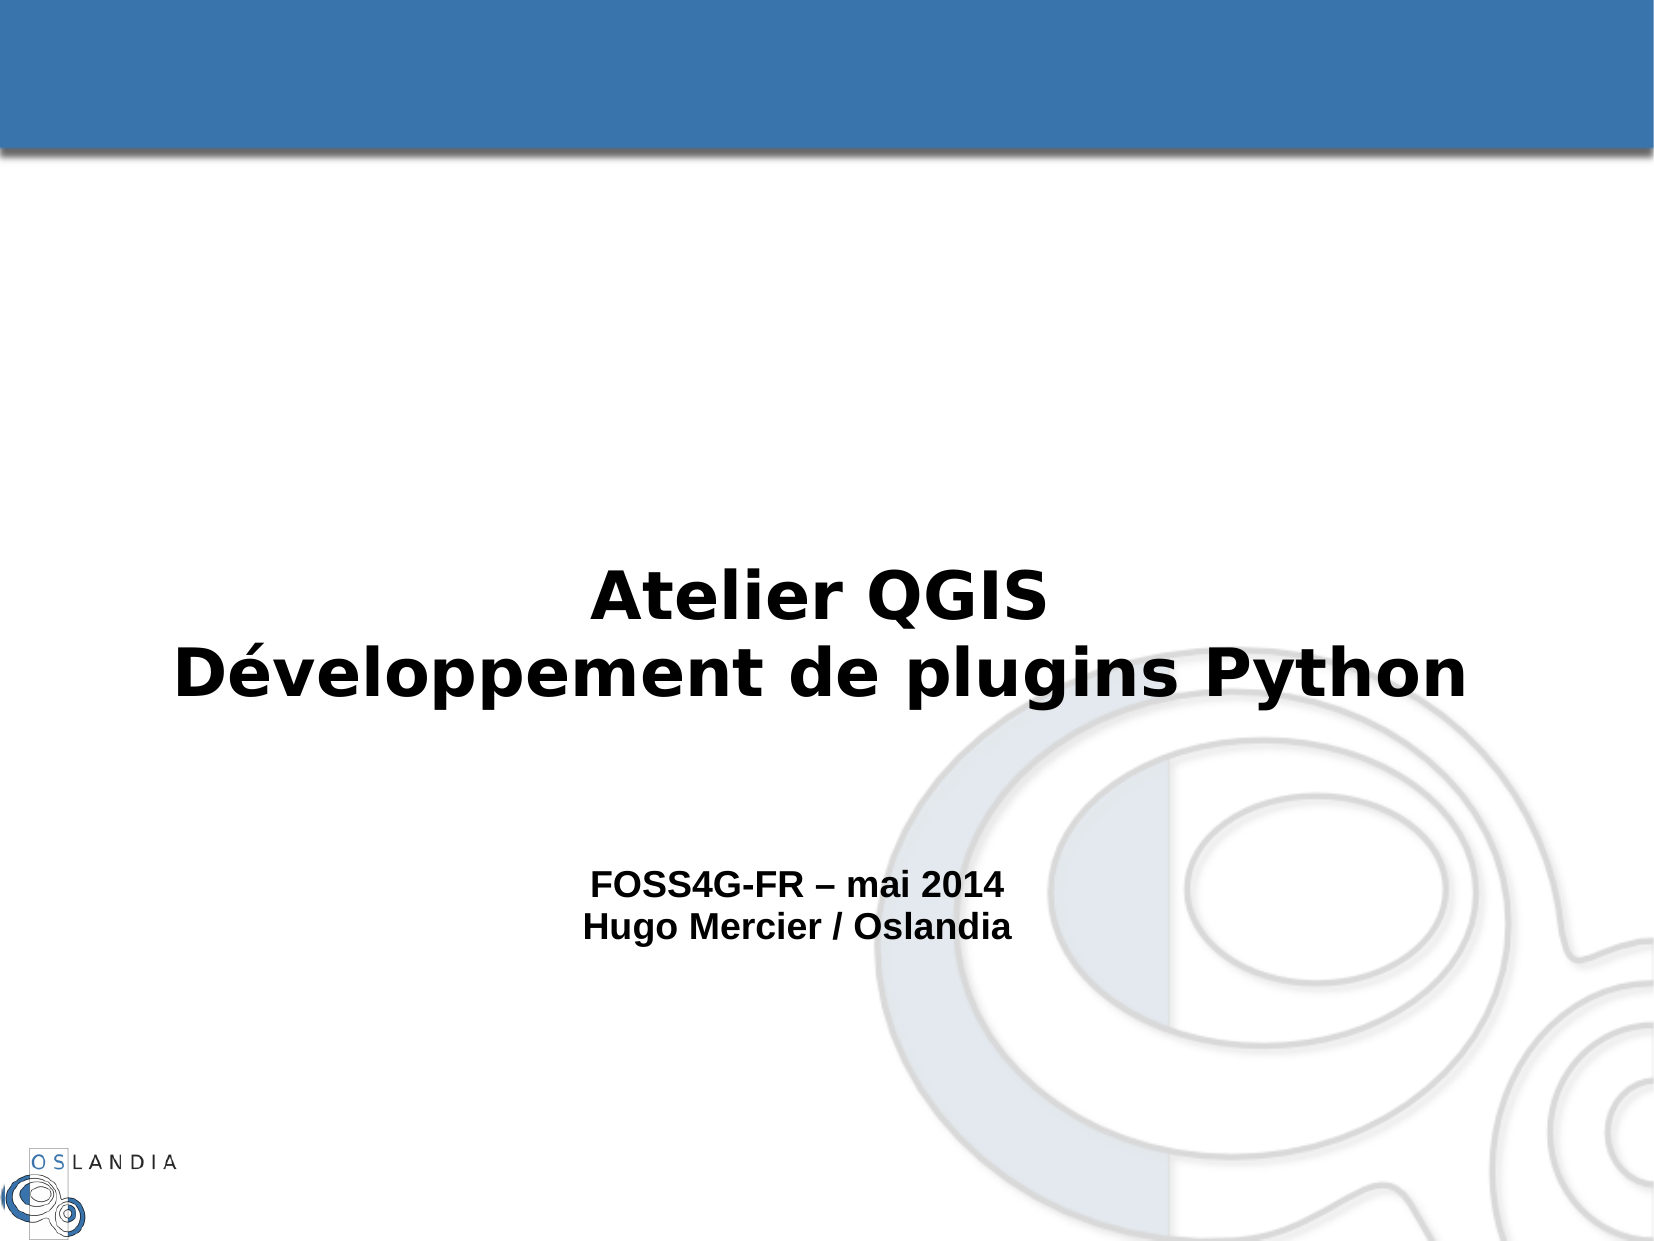

# Atelier QGIS
Développement de plugins Python
FOSS4G-FR – mai 2014
Hugo Mercier / Oslandia